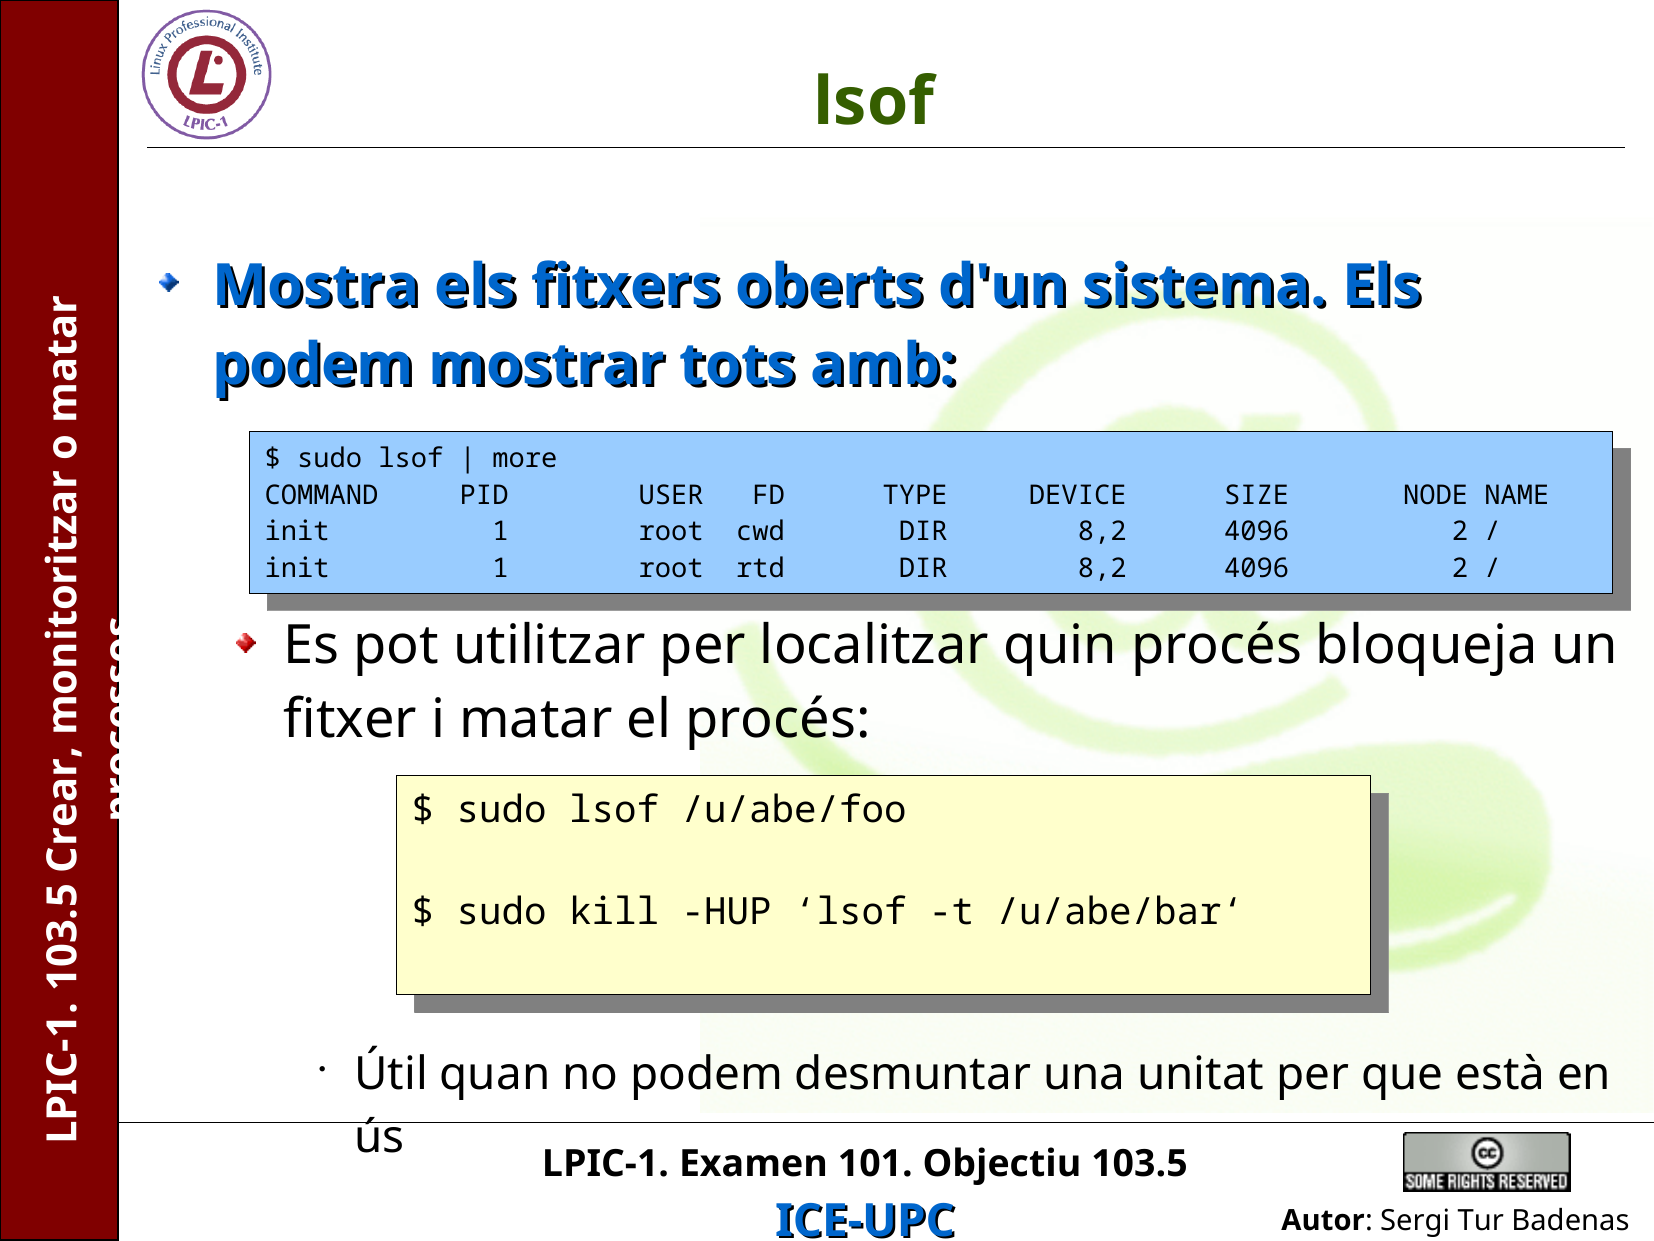

# lsof
Mostra els fitxers oberts d'un sistema. Els podem mostrar tots amb:
Es pot utilitzar per localitzar quin procés bloqueja un fitxer i matar el procés:
Útil quan no podem desmuntar una unitat per que està en ús
$ sudo lsof | more
COMMAND PID USER FD TYPE DEVICE SIZE NODE NAME
init 1 root cwd DIR 8,2 4096 2 /
init 1 root rtd DIR 8,2 4096 2 /
$ sudo lsof /u/abe/foo
$ sudo kill -HUP ‘lsof -t /u/abe/bar‘